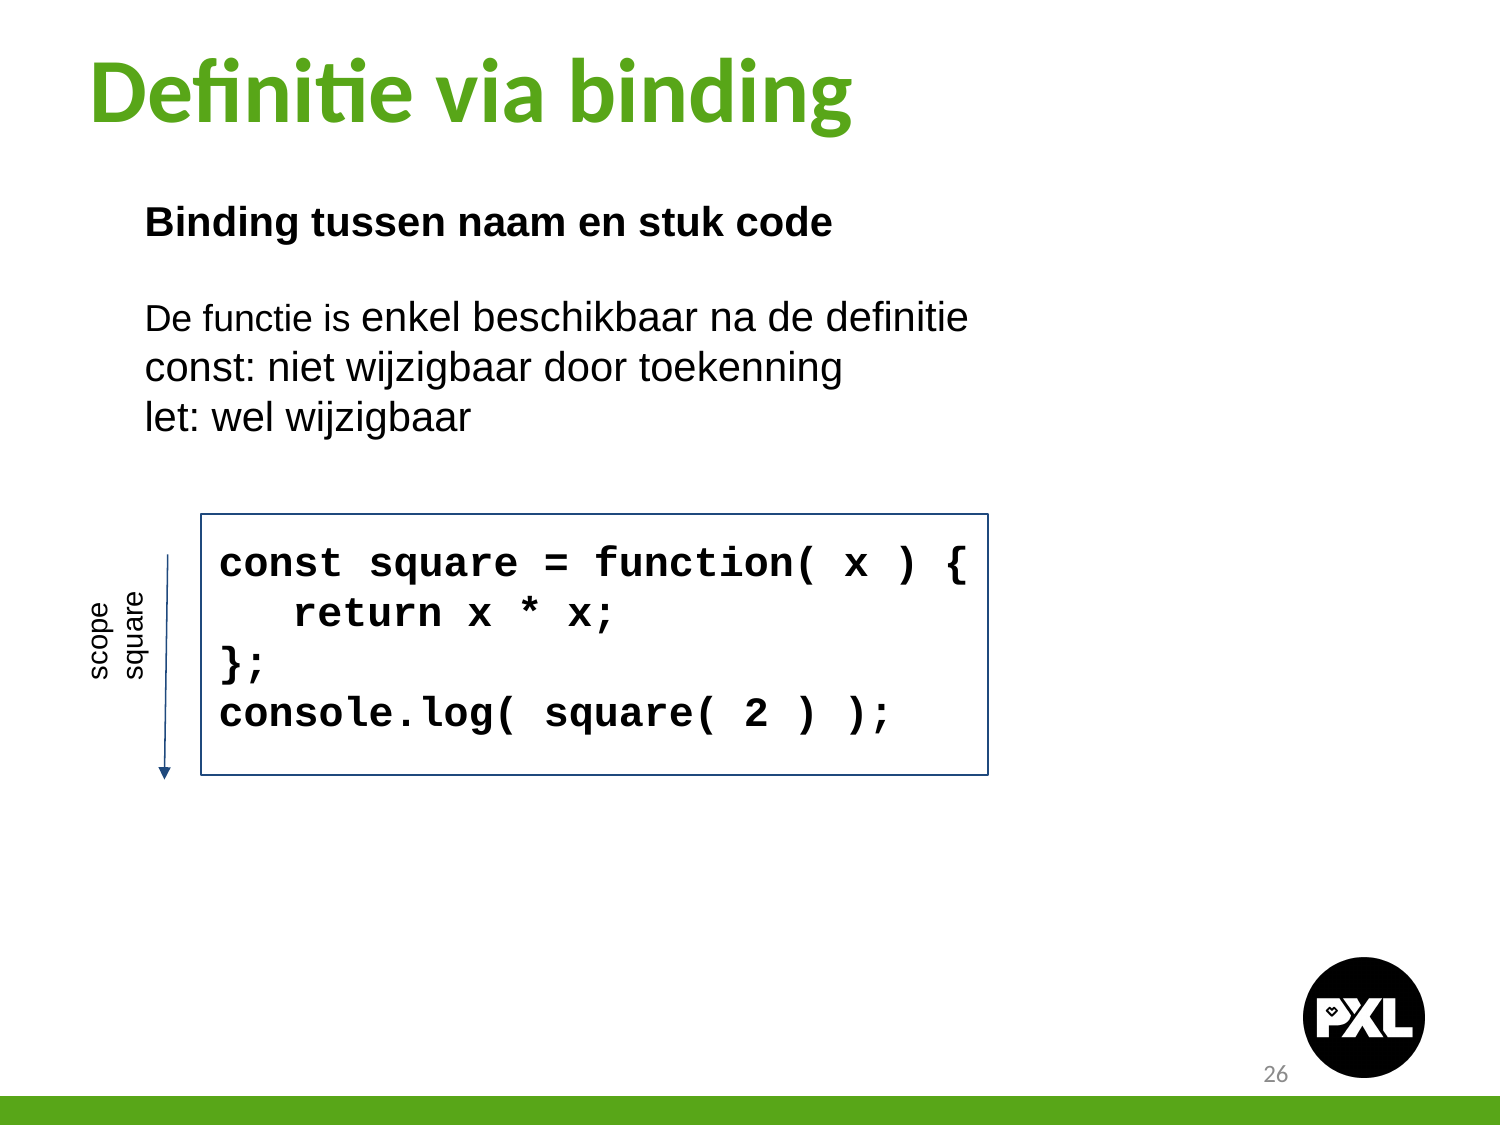

Definitie via binding
Binding tussen naam en stuk code
De functie is enkel beschikbaar na de definitie
const: niet wijzigbaar door toekenning
let: wel wijzigbaar
	const square = function( x ) {
		return x * x;
	};
	console.log( square( 2 ) );
scope square